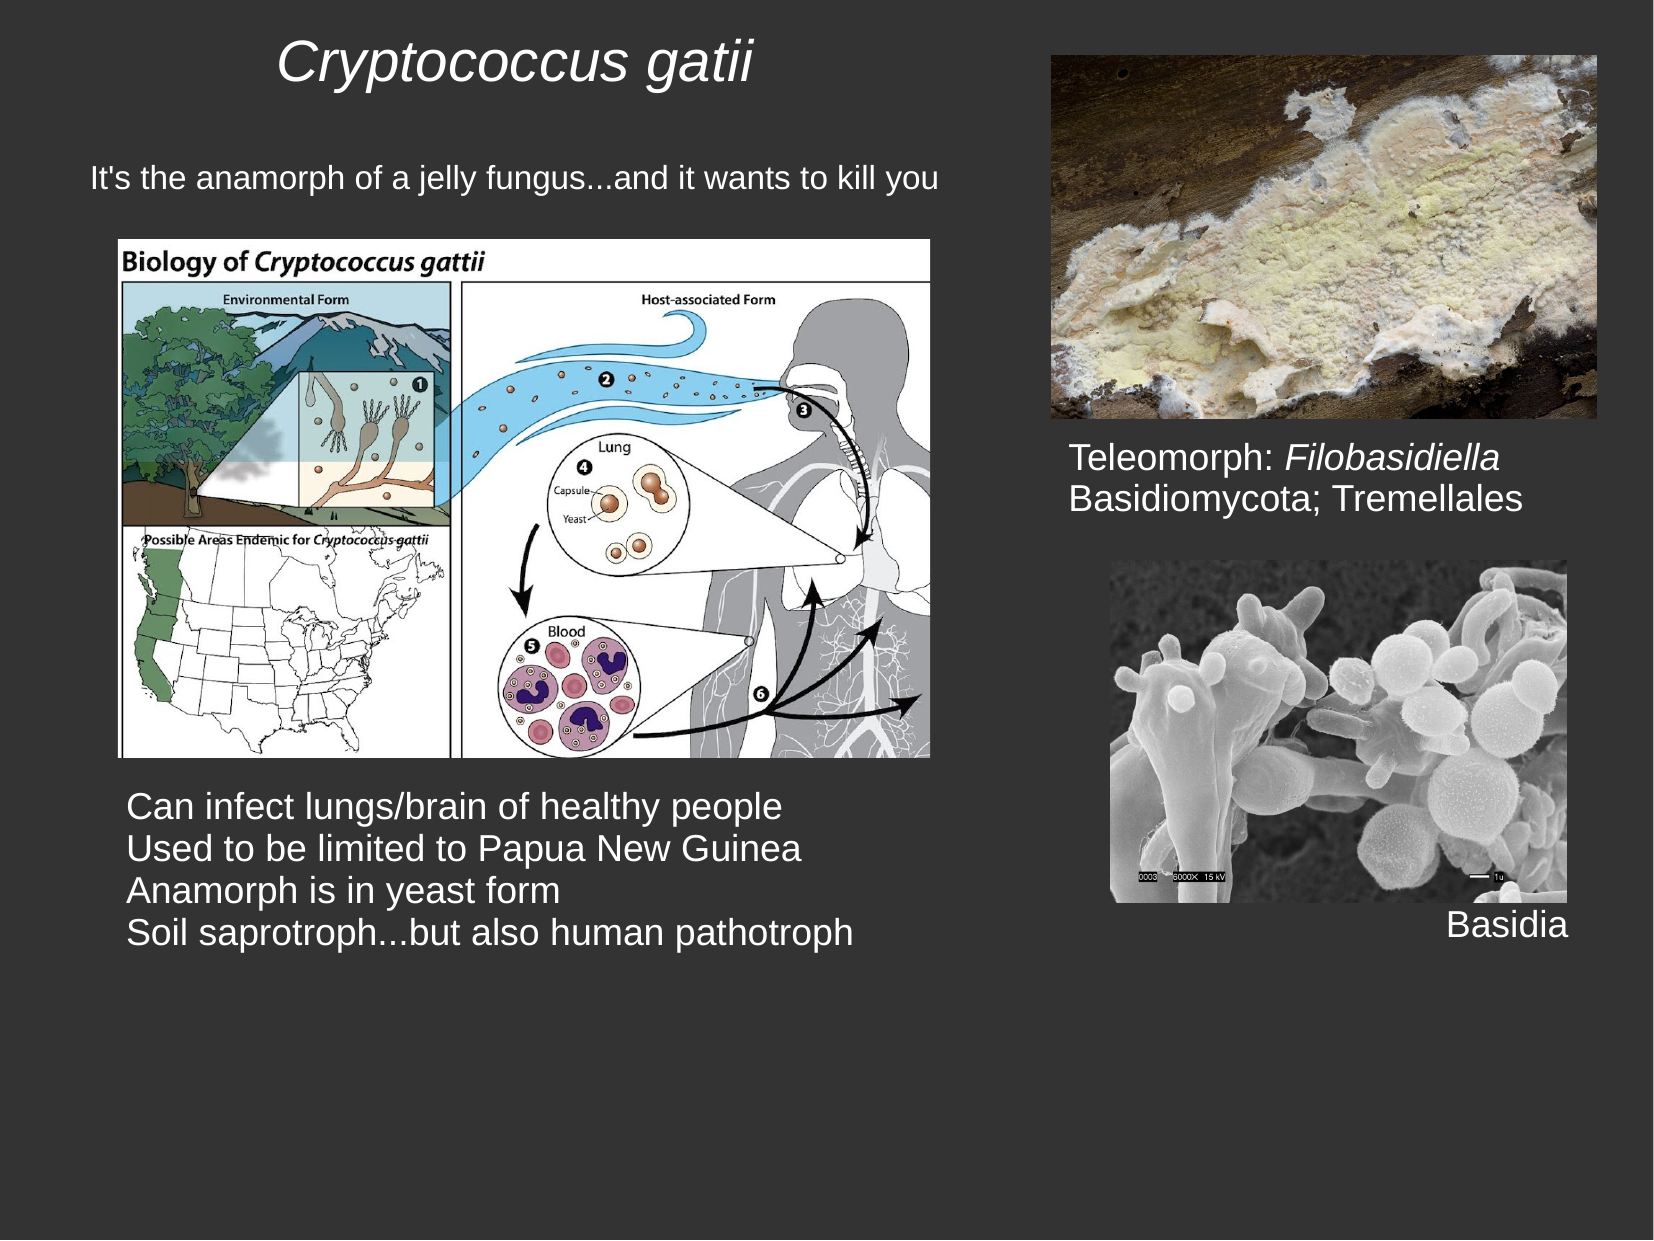

Cryptococcus gatii
It's the anamorph of a jelly fungus...and it wants to kill you
Teleomorph: Filobasidiella
Basidiomycota; Tremellales
Can infect lungs/brain of healthy people
Used to be limited to Papua New Guinea
Anamorph is in yeast form
Soil saprotroph...but also human pathotroph
Basidia